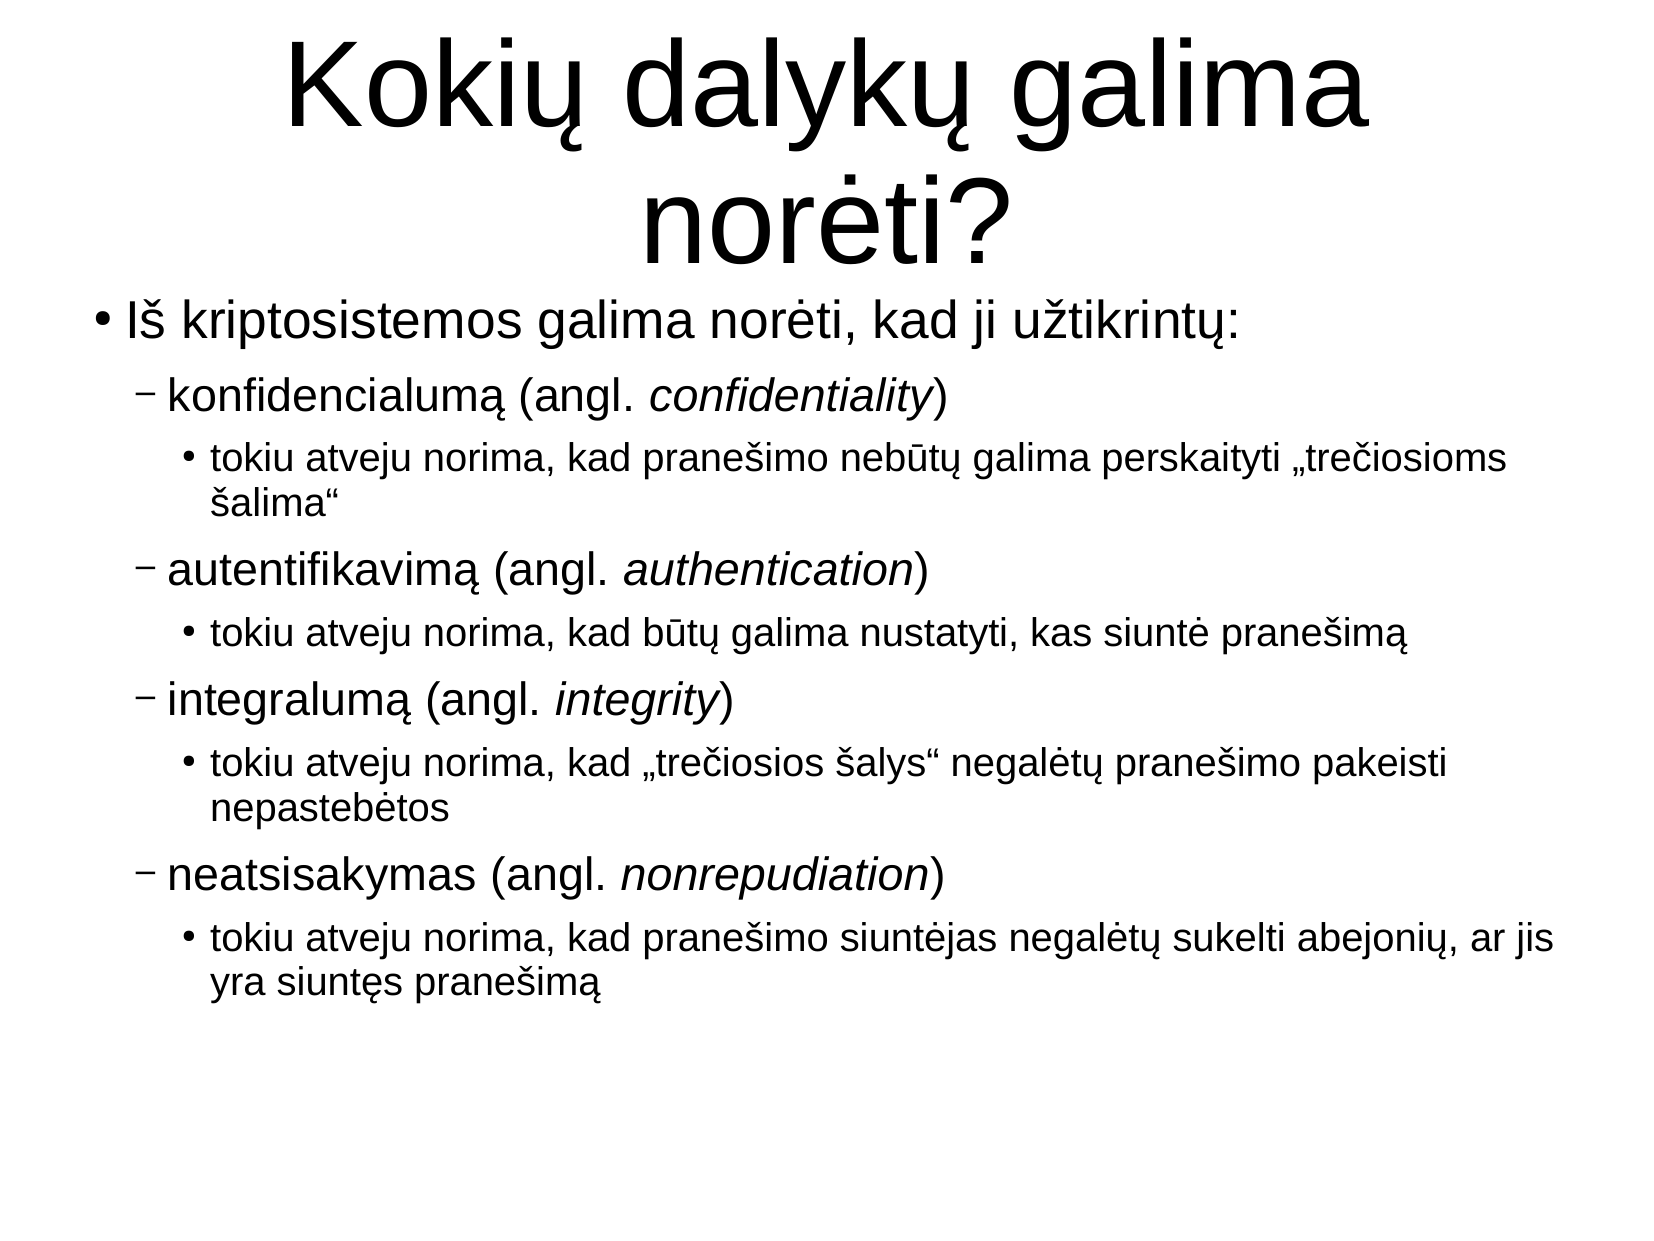

# Kokių dalykų galima norėti?
Iš kriptosistemos galima norėti, kad ji užtikrintų:
konfidencialumą (angl. confidentiality)
tokiu atveju norima, kad pranešimo nebūtų galima perskaityti „trečiosioms šalima“
autentifikavimą (angl. authentication)
tokiu atveju norima, kad būtų galima nustatyti, kas siuntė pranešimą
integralumą (angl. integrity)
tokiu atveju norima, kad „trečiosios šalys“ negalėtų pranešimo pakeisti nepastebėtos
neatsisakymas (angl. nonrepudiation)
tokiu atveju norima, kad pranešimo siuntėjas negalėtų sukelti abejonių, ar jis yra siuntęs pranešimą